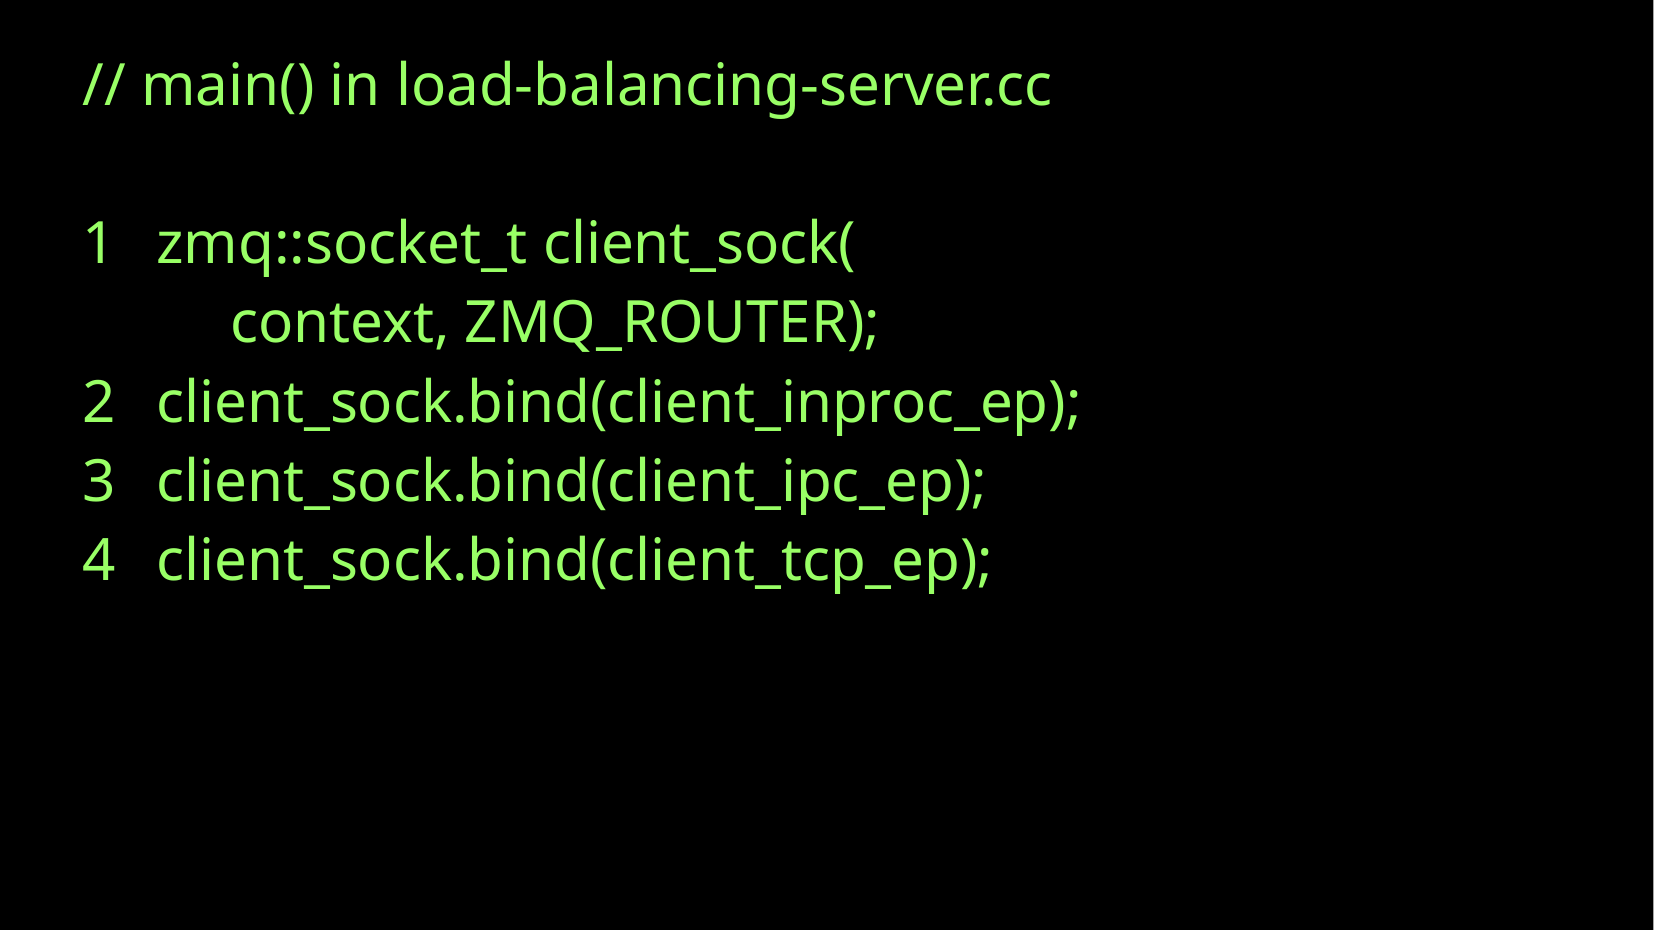

# // main() in load-balancing-server.cc
1	zmq::socket_t client_sock(
		context, ZMQ_ROUTER);
2	client_sock.bind(client_inproc_ep);
3	client_sock.bind(client_ipc_ep);
4	client_sock.bind(client_tcp_ep);